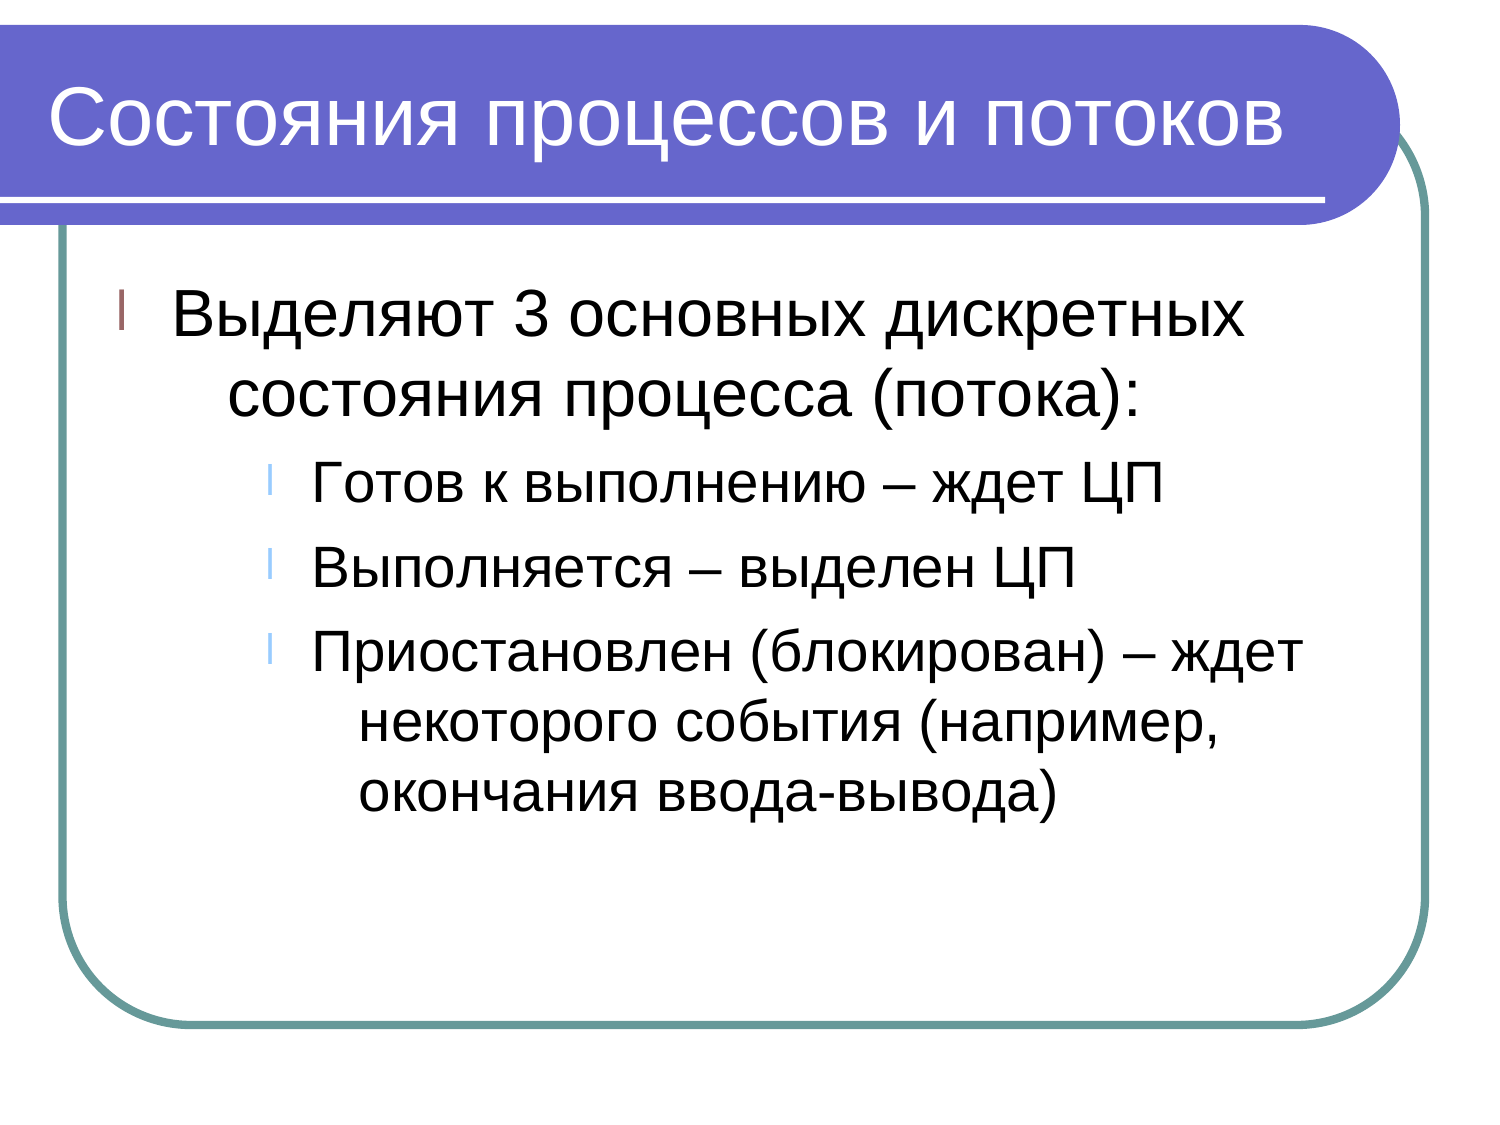

# Состояния процессов и потоков
Выделяют 3 основных дискретных состояния процесса (потока):
Готов к выполнению – ждет ЦП
Выполняется – выделен ЦП
Приостановлен (блокирован) – ждет некоторого события (например, окончания ввода-вывода)